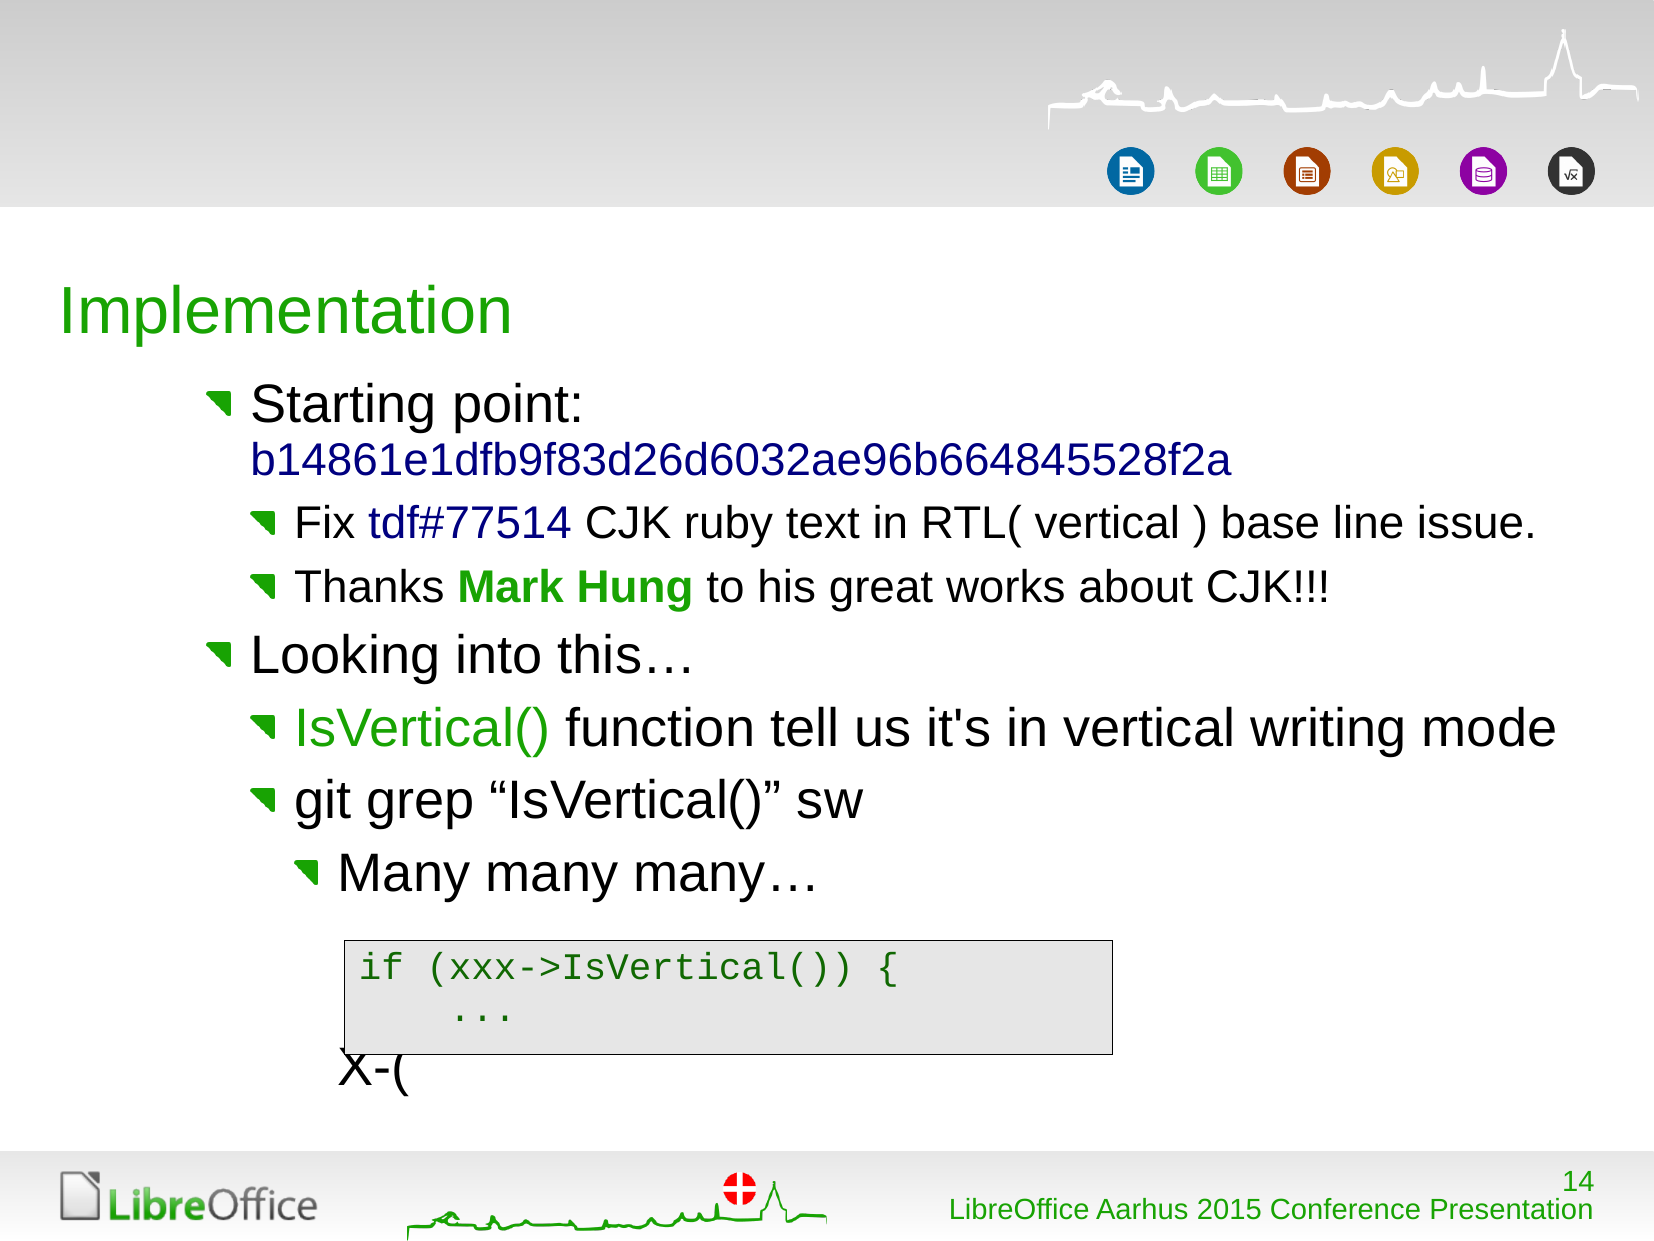

# Implementation
Starting point:
b14861e1dfb9f83d26d6032ae96b664845528f2a
Fix tdf#77514 CJK ruby text in RTL( vertical ) base line issue.
Thanks Mark Hung to his great works about CJK!!!
Looking into this…
IsVertical() function tell us it's in vertical writing mode
git grep “IsVertical()” sw
Many many many…
X-(
if (xxx->IsVertical()) {
 ...
14
LibreOffice Aarhus 2015 Conference Presentation